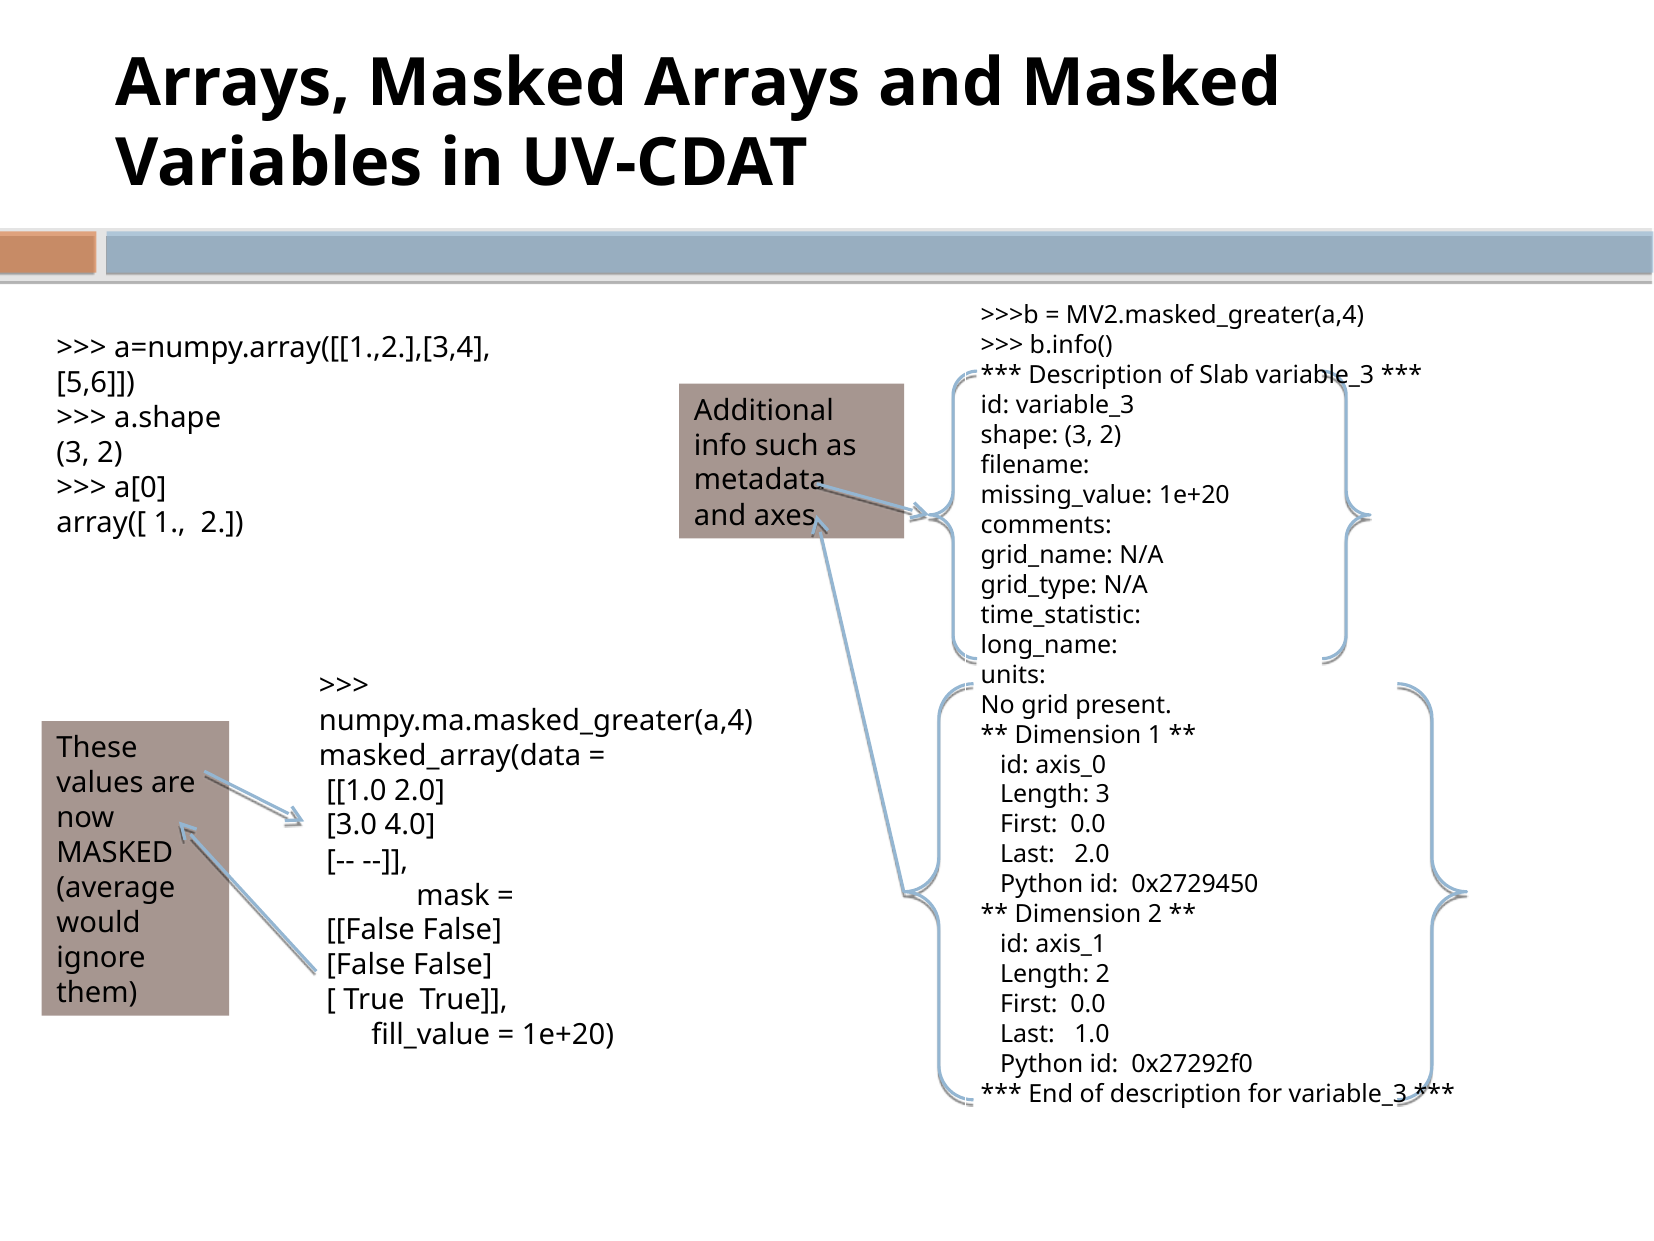

# Arrays, Masked Arrays and Masked Variables in UV-CDAT
>>>b = MV2.masked_greater(a,4)
>>> b.info()
*** Description of Slab variable_3 ***
id: variable_3
shape: (3, 2)
filename:
missing_value: 1e+20
comments:
grid_name: N/A
grid_type: N/A
time_statistic:
long_name:
units:
No grid present.
** Dimension 1 **
 id: axis_0
 Length: 3
 First: 0.0
 Last: 2.0
 Python id: 0x2729450
** Dimension 2 **
 id: axis_1
 Length: 2
 First: 0.0
 Last: 1.0
 Python id: 0x27292f0
*** End of description for variable_3 ***
>>> a=numpy.array([[1.,2.],[3,4],[5,6]])
>>> a.shape
(3, 2)
>>> a[0]
array([ 1., 2.])
Additional info such as metadata
and axes
>>> numpy.ma.masked_greater(a,4)
masked_array(data =
 [[1.0 2.0]
 [3.0 4.0]
 [-- --]],
 mask =
 [[False False]
 [False False]
 [ True True]],
 fill_value = 1e+20)
These values are now MASKED
(average would ignore them)